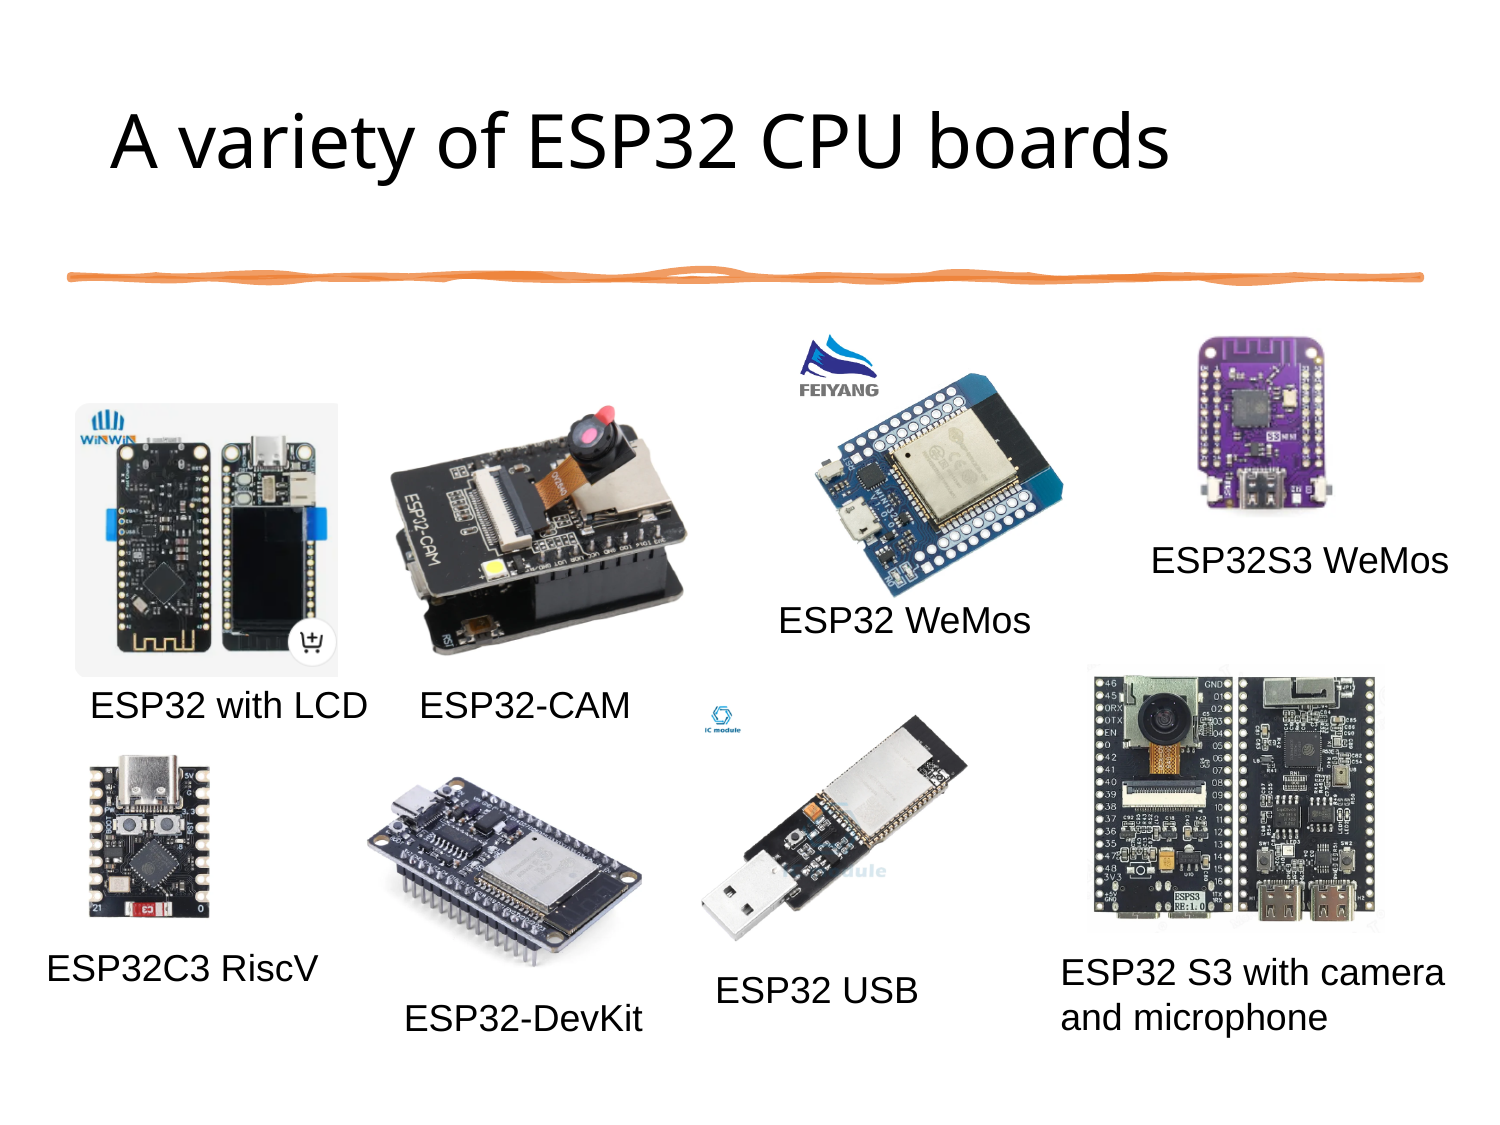

# A variety of ESP32 CPU boards
ESP32S3 WeMos
ESP32 WeMos
ESP32 with LCD
ESP32-CAM
ESP32C3 RiscV
ESP32 S3 with camera
and microphone
ESP32 USB
ESP32-DevKit